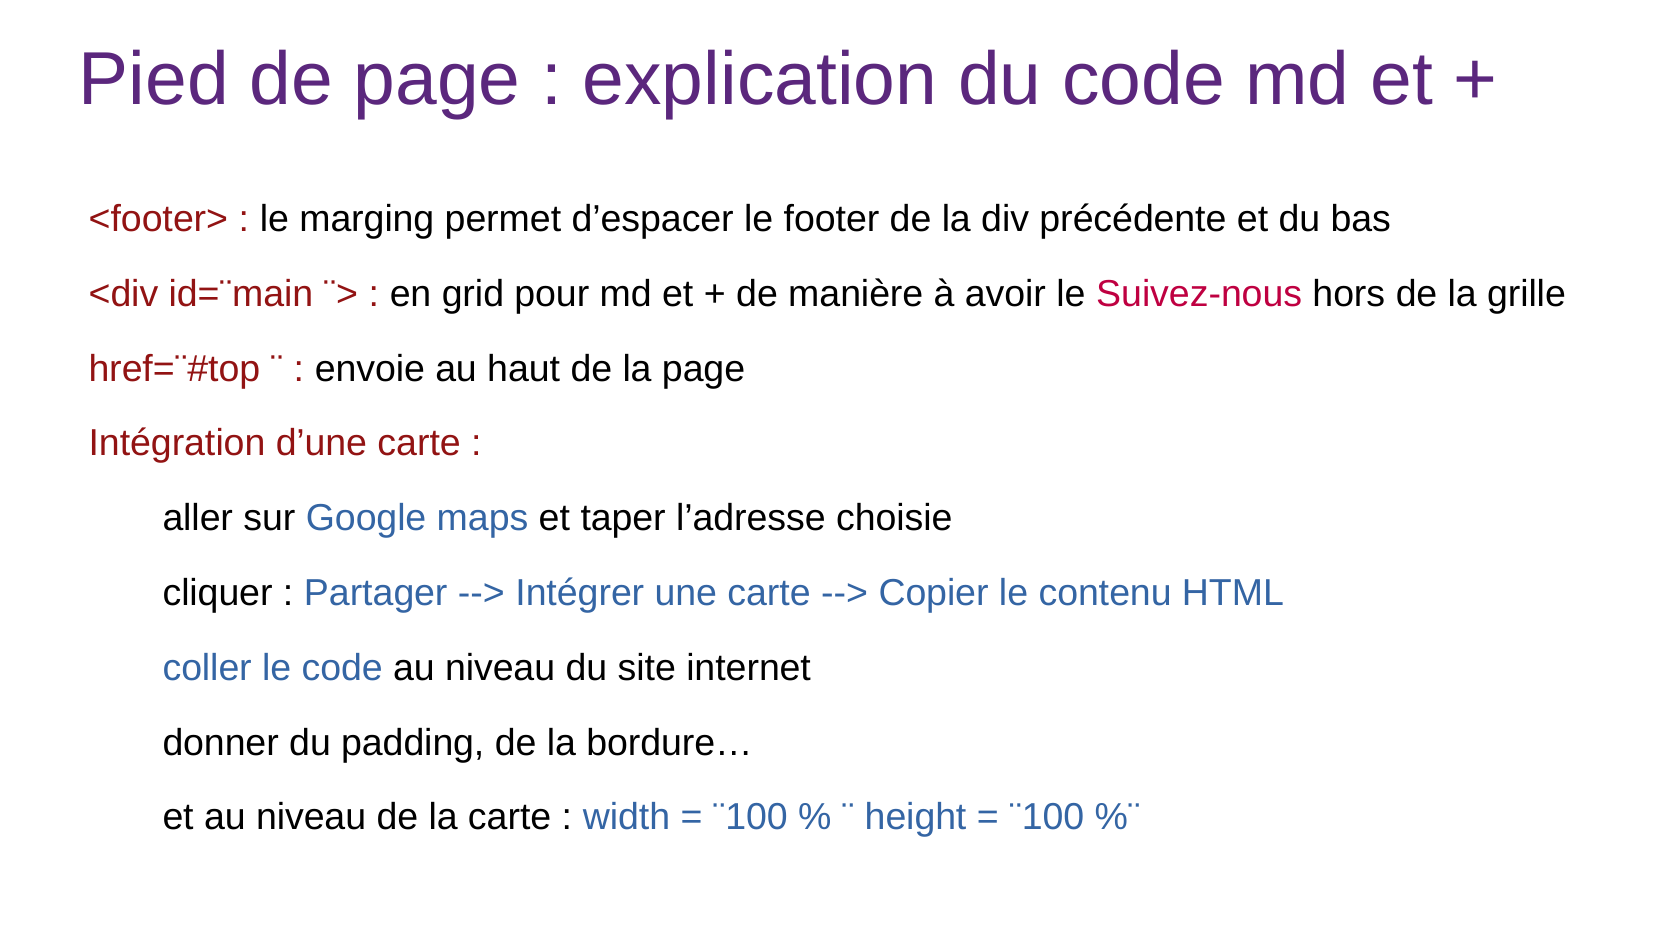

# Pied de page : explication du code md et +
<footer> : le marging permet d’espacer le footer de la div précédente et du bas
<div id=¨main ¨> : en grid pour md et + de manière à avoir le Suivez-nous hors de la grille
href=¨#top ¨ : envoie au haut de la page
Intégration d’une carte :
	aller sur Google maps et taper l’adresse choisie
	cliquer : Partager --> Intégrer une carte --> Copier le contenu HTML
	coller le code au niveau du site internet
	donner du padding, de la bordure…
	et au niveau de la carte : width = ¨100 % ¨ height = ¨100 %¨